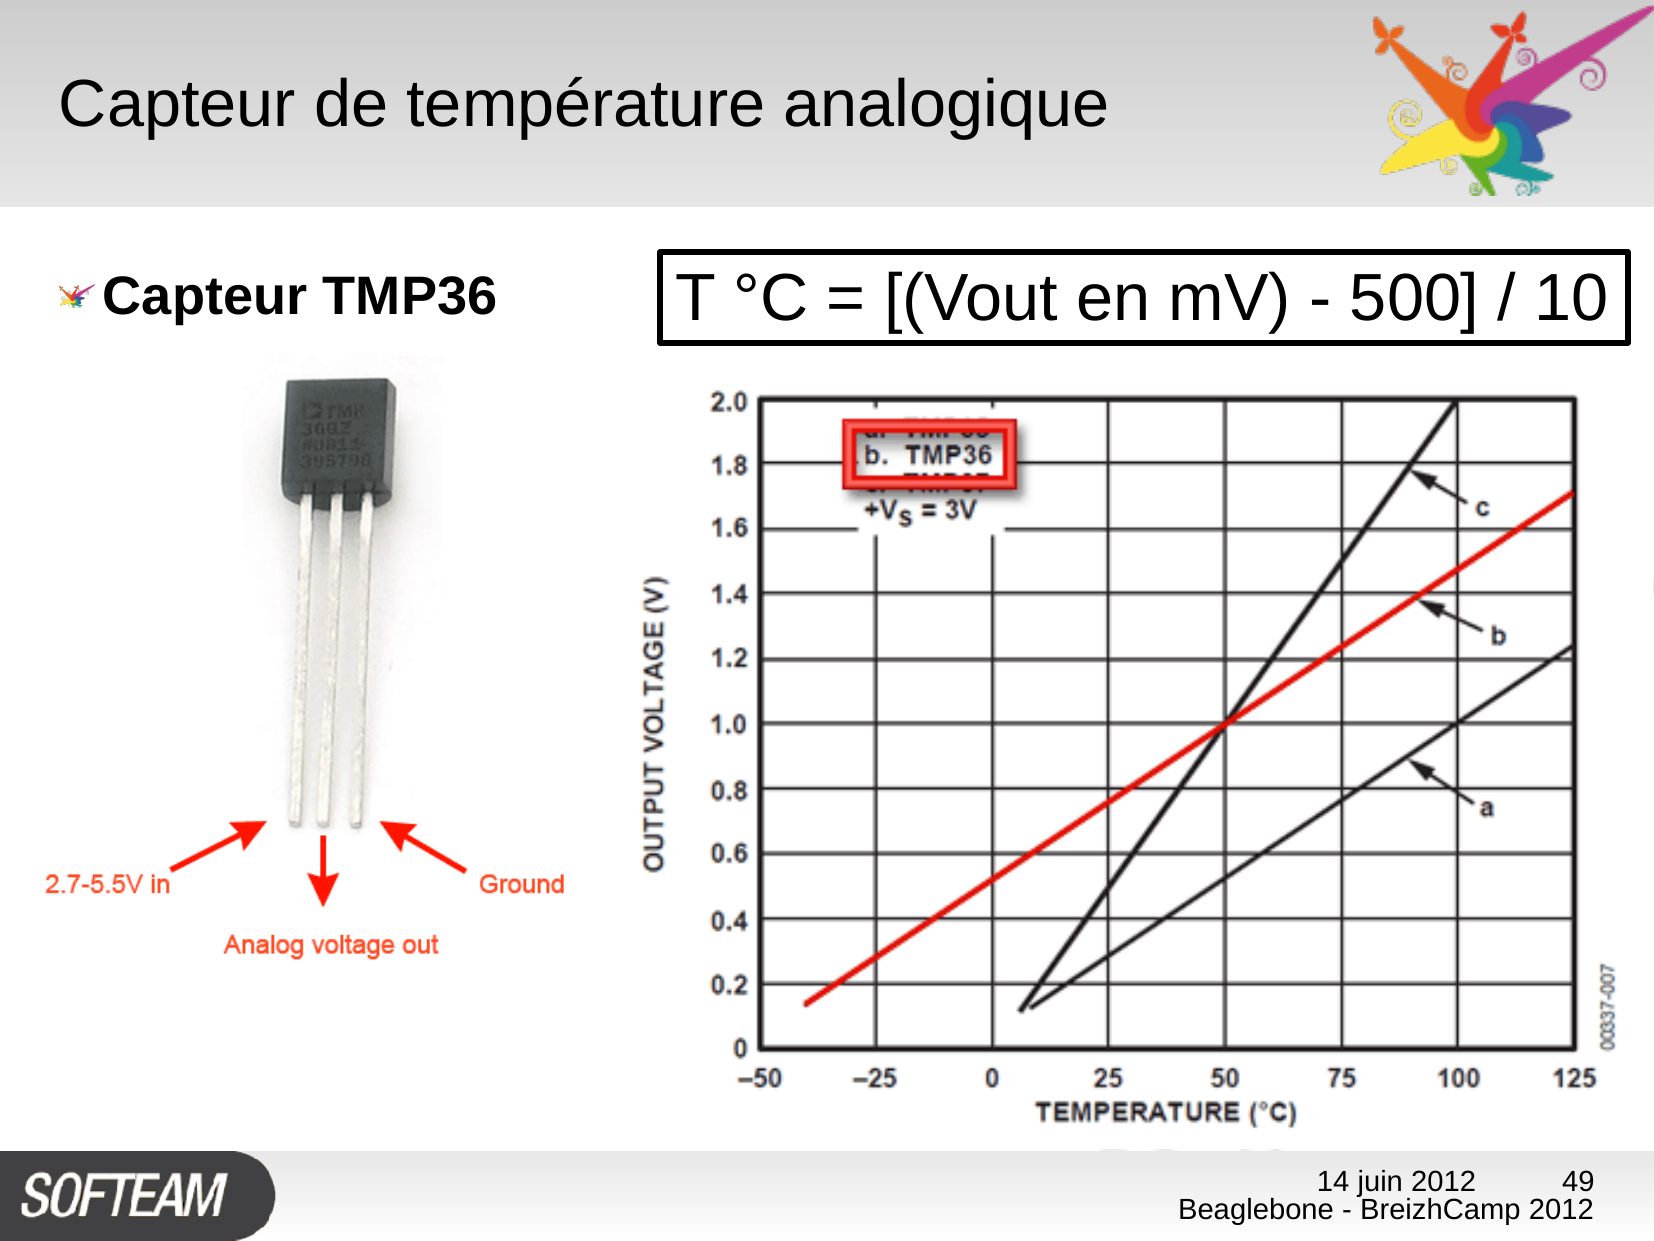

# Capteur de température analogique
T °C = [(Vout en mV) - 500] / 10
Capteur TMP36
14 juin 2012
49
Beaglebone - BreizhCamp 2012